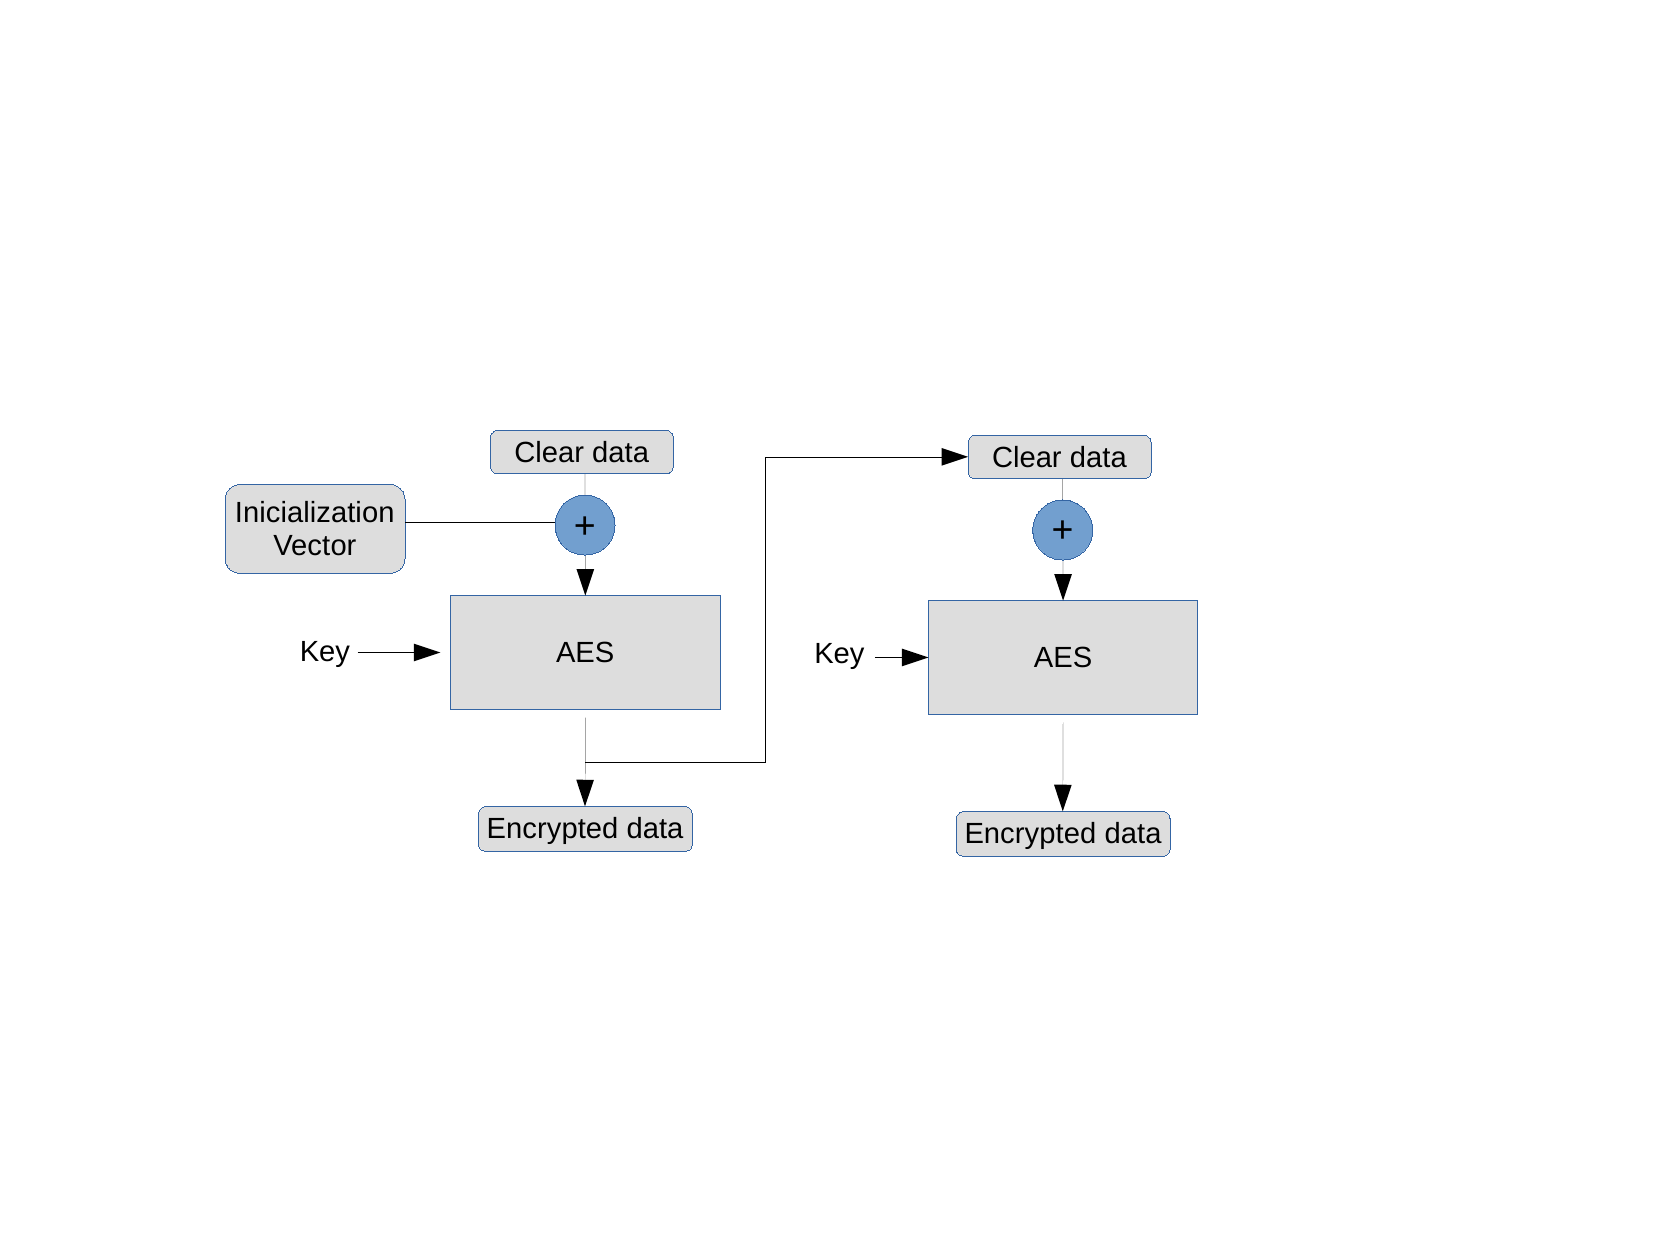

Clear data
Clear data
Inicialization
Vector
+
+
AES
AES
Key
Key
Encrypted data
Encrypted data